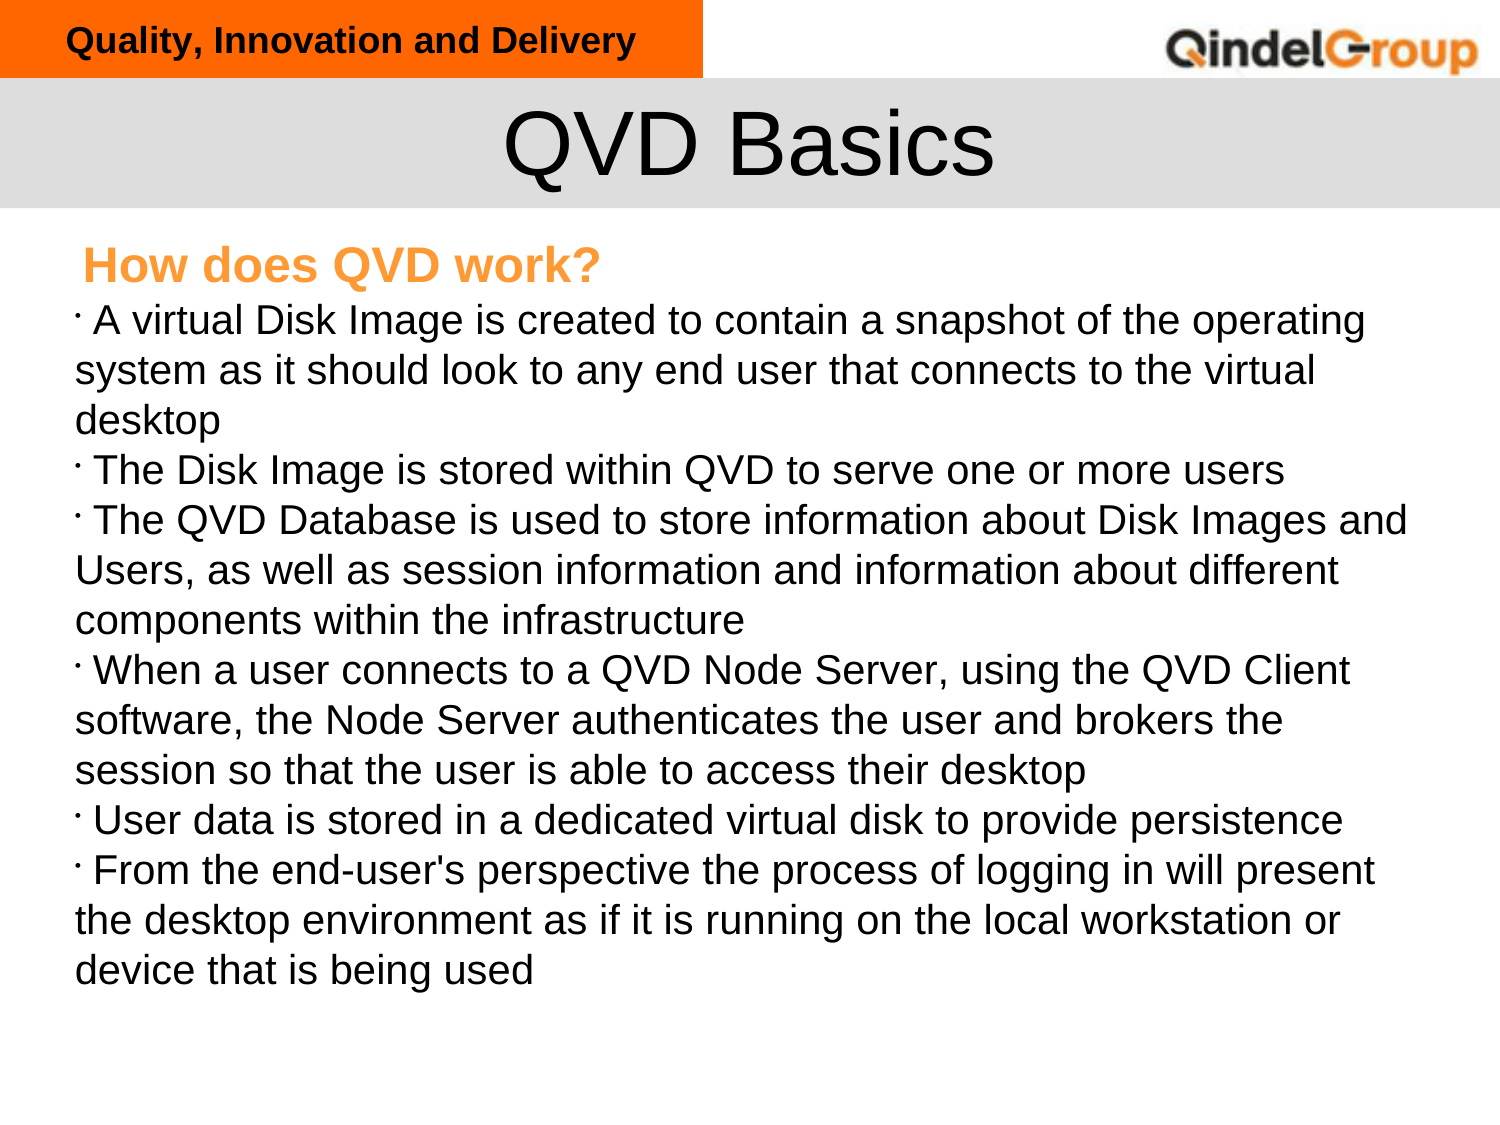

# QVD Basics
How does QVD work?
 A virtual Disk Image is created to contain a snapshot of the operating system as it should look to any end user that connects to the virtual desktop
 The Disk Image is stored within QVD to serve one or more users
 The QVD Database is used to store information about Disk Images and Users, as well as session information and information about different components within the infrastructure
 When a user connects to a QVD Node Server, using the QVD Client software, the Node Server authenticates the user and brokers the session so that the user is able to access their desktop
 User data is stored in a dedicated virtual disk to provide persistence
 From the end-user's perspective the process of logging in will present the desktop environment as if it is running on the local workstation or device that is being used